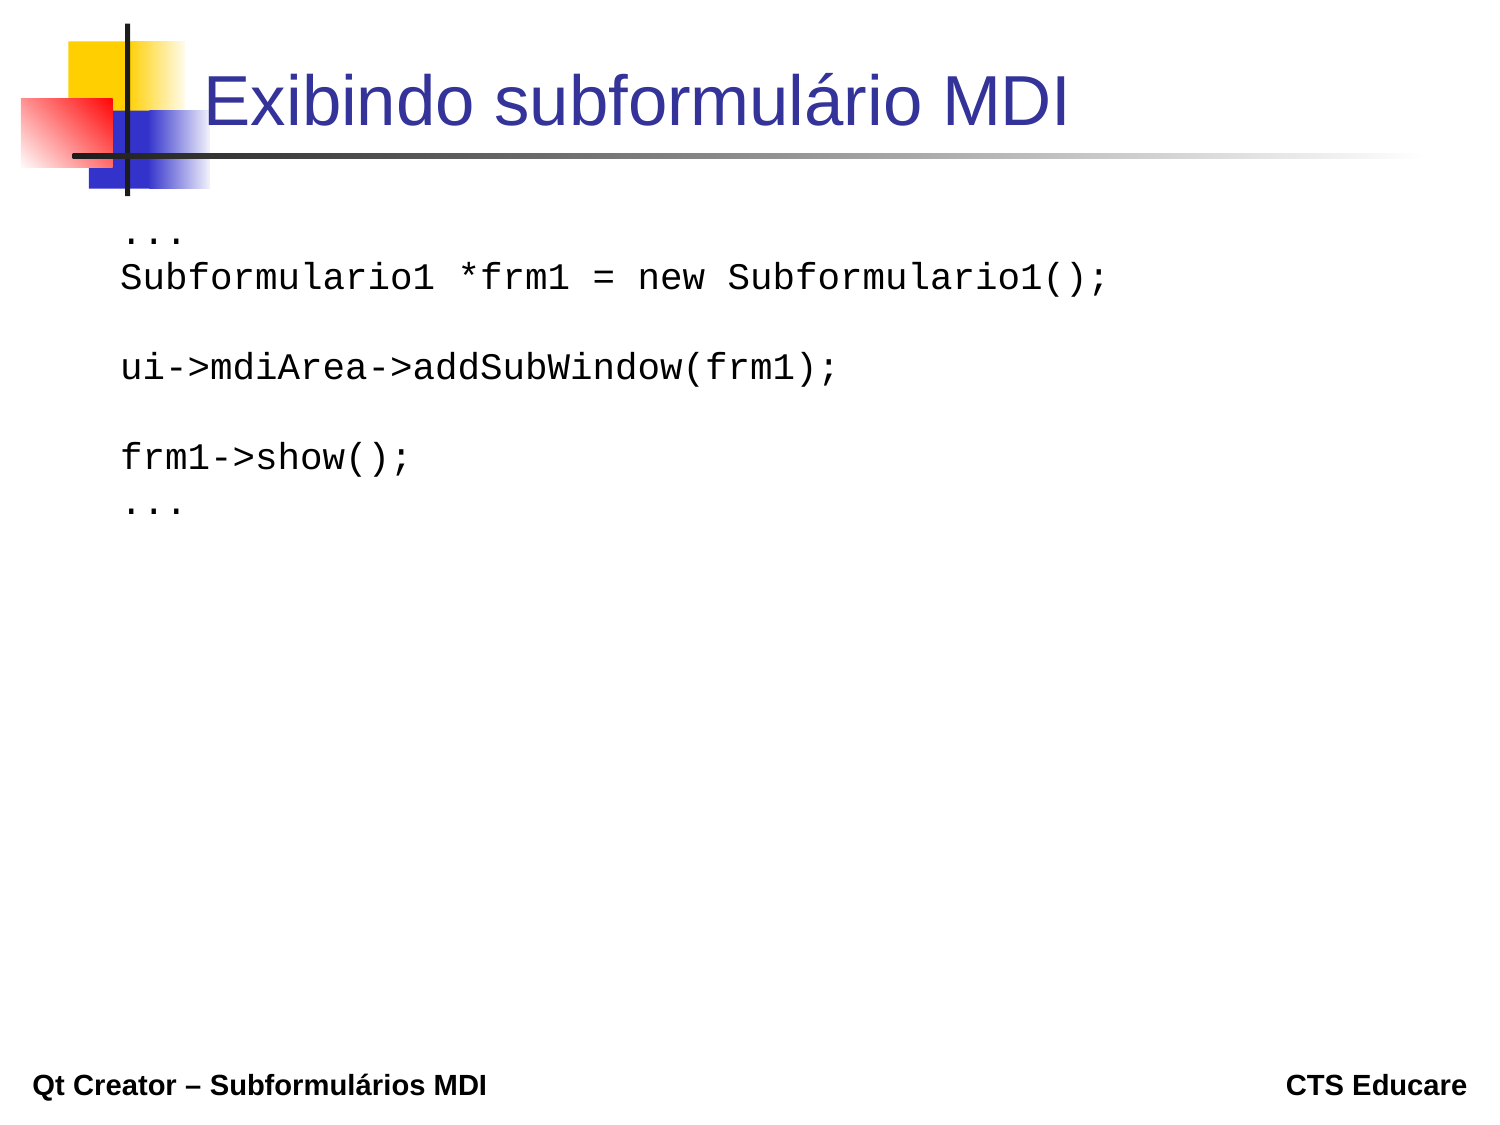

# Exibindo subformulário MDI
...
Subformulario1 *frm1 = new Subformulario1();
ui->mdiArea->addSubWindow(frm1);
frm1->show();
...